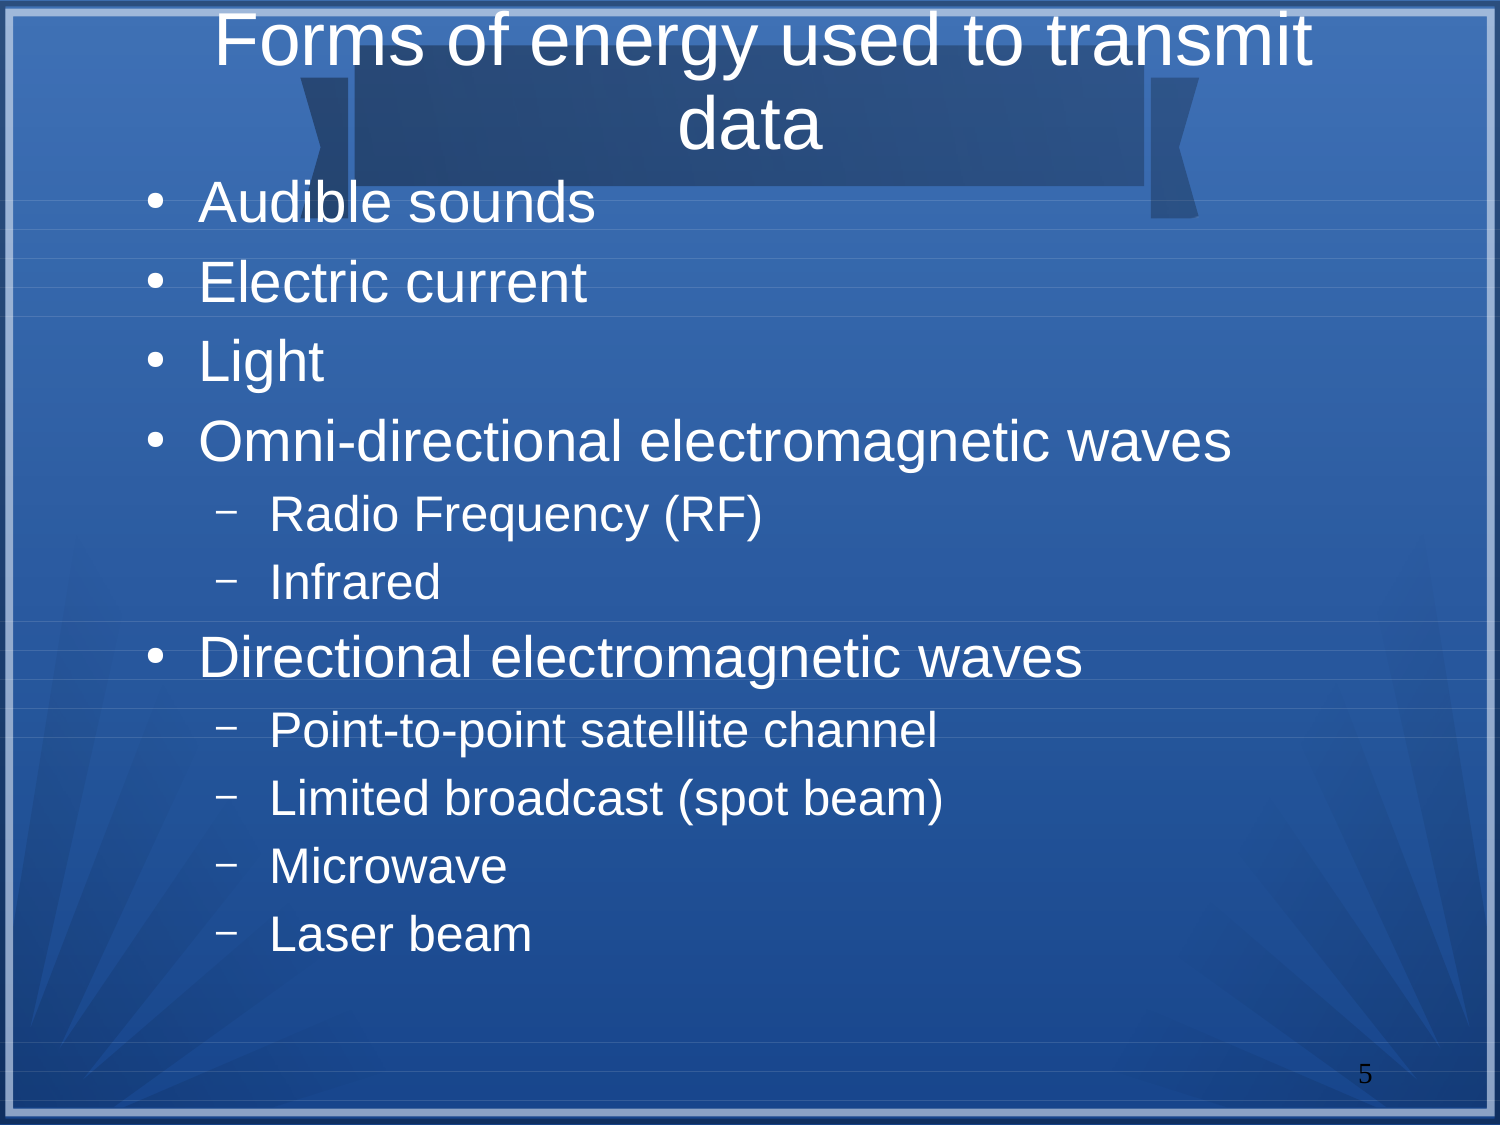

# Forms of energy used to transmit data
Audible sounds
Electric current
Light
Omni-directional electromagnetic waves
Radio Frequency (RF)
Infrared
Directional electromagnetic waves
Point-to-point satellite channel
Limited broadcast (spot beam)
Microwave
Laser beam